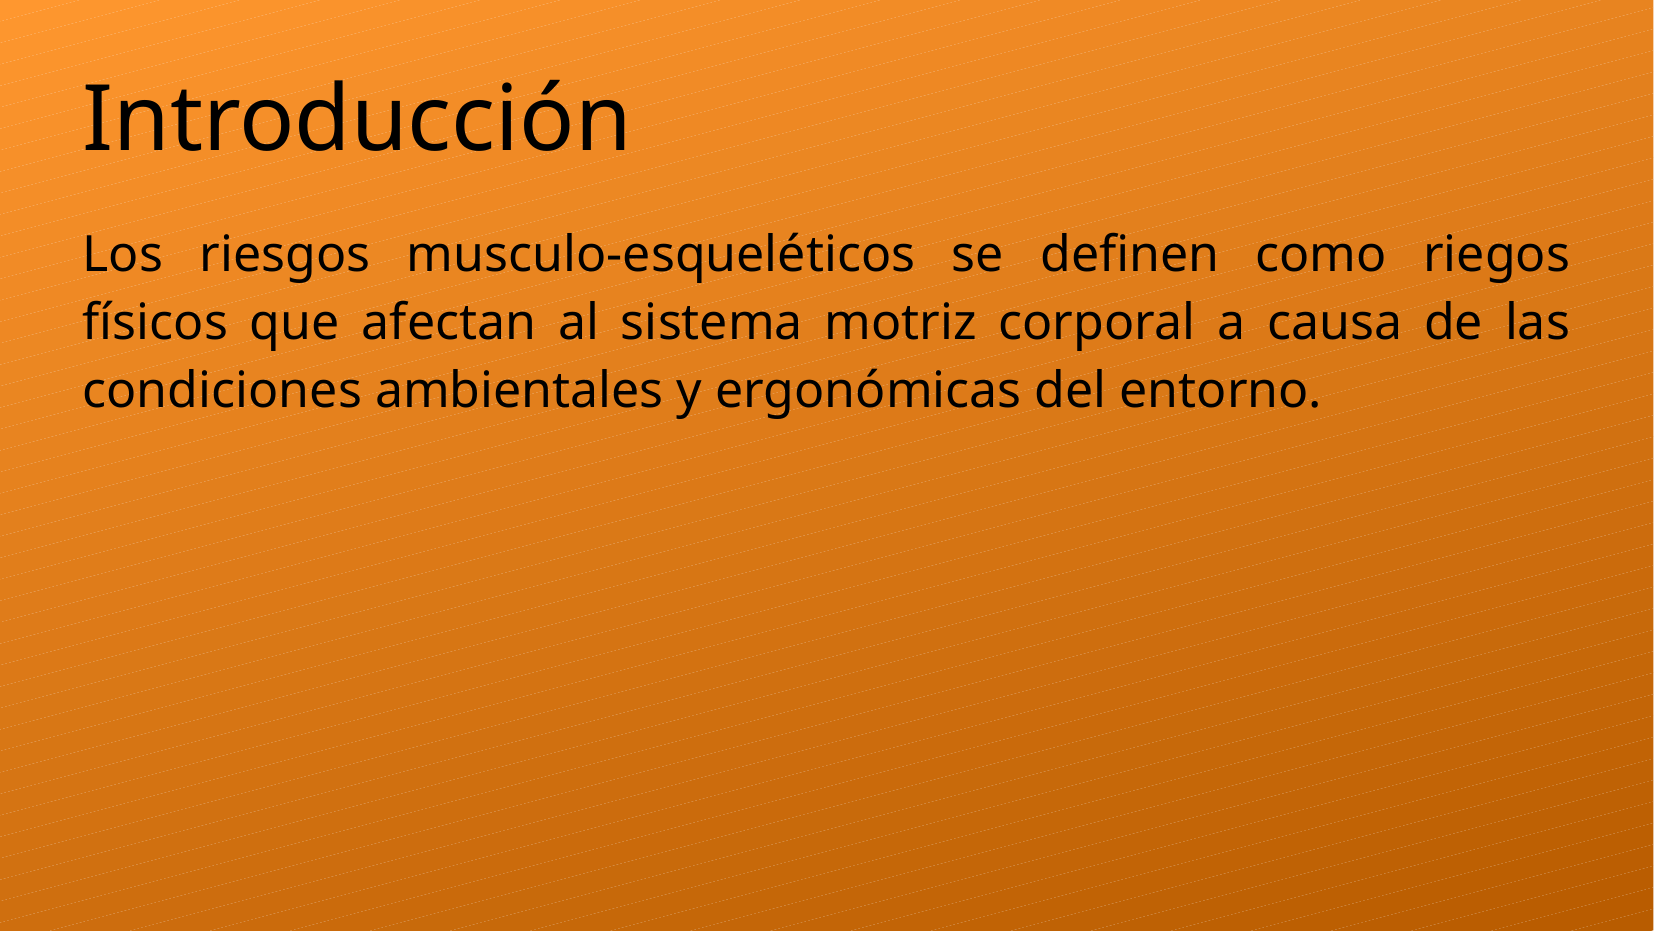

# Introducción
Los riesgos musculo-esqueléticos se definen como riegos físicos que afectan al sistema motriz corporal a causa de las condiciones ambientales y ergonómicas del entorno.